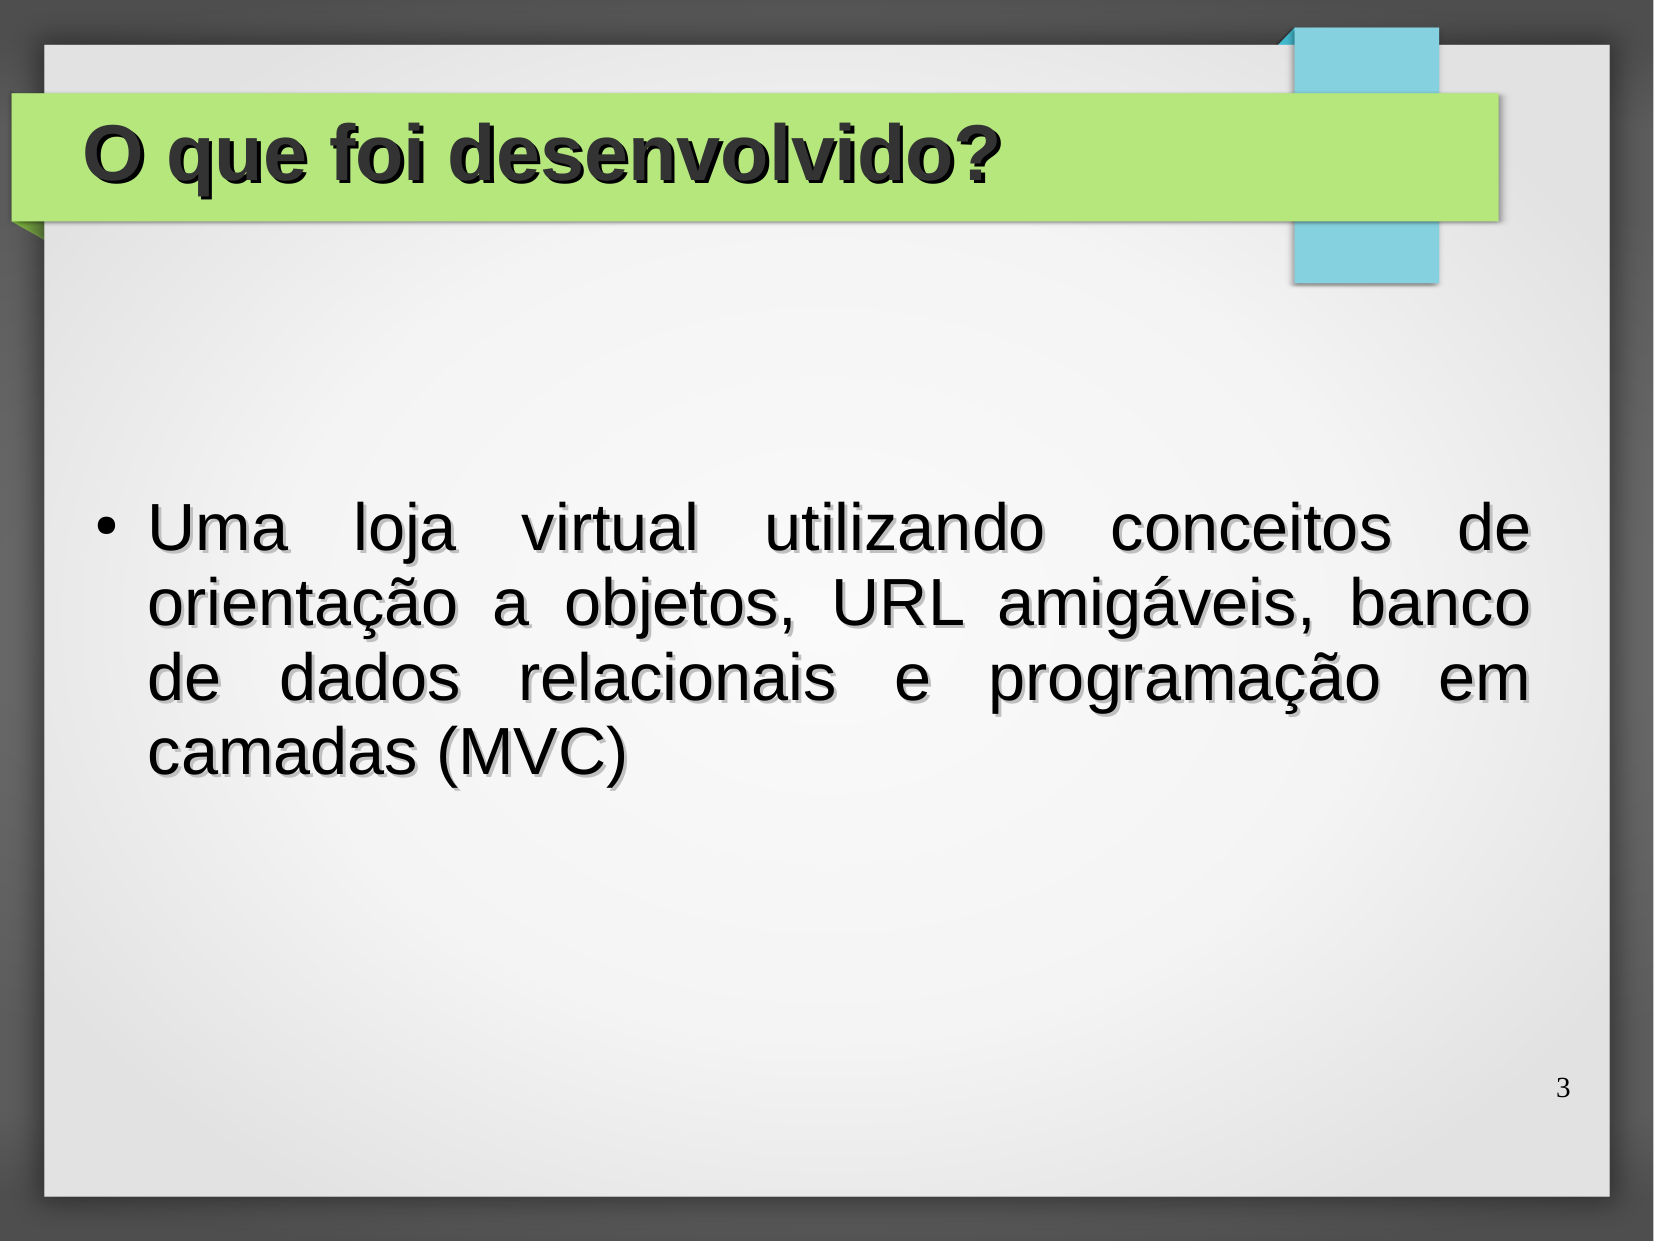

# O que foi desenvolvido?
Uma loja virtual utilizando conceitos de orientação a objetos, URL amigáveis, banco de dados relacionais e programação em camadas (MVC)
3